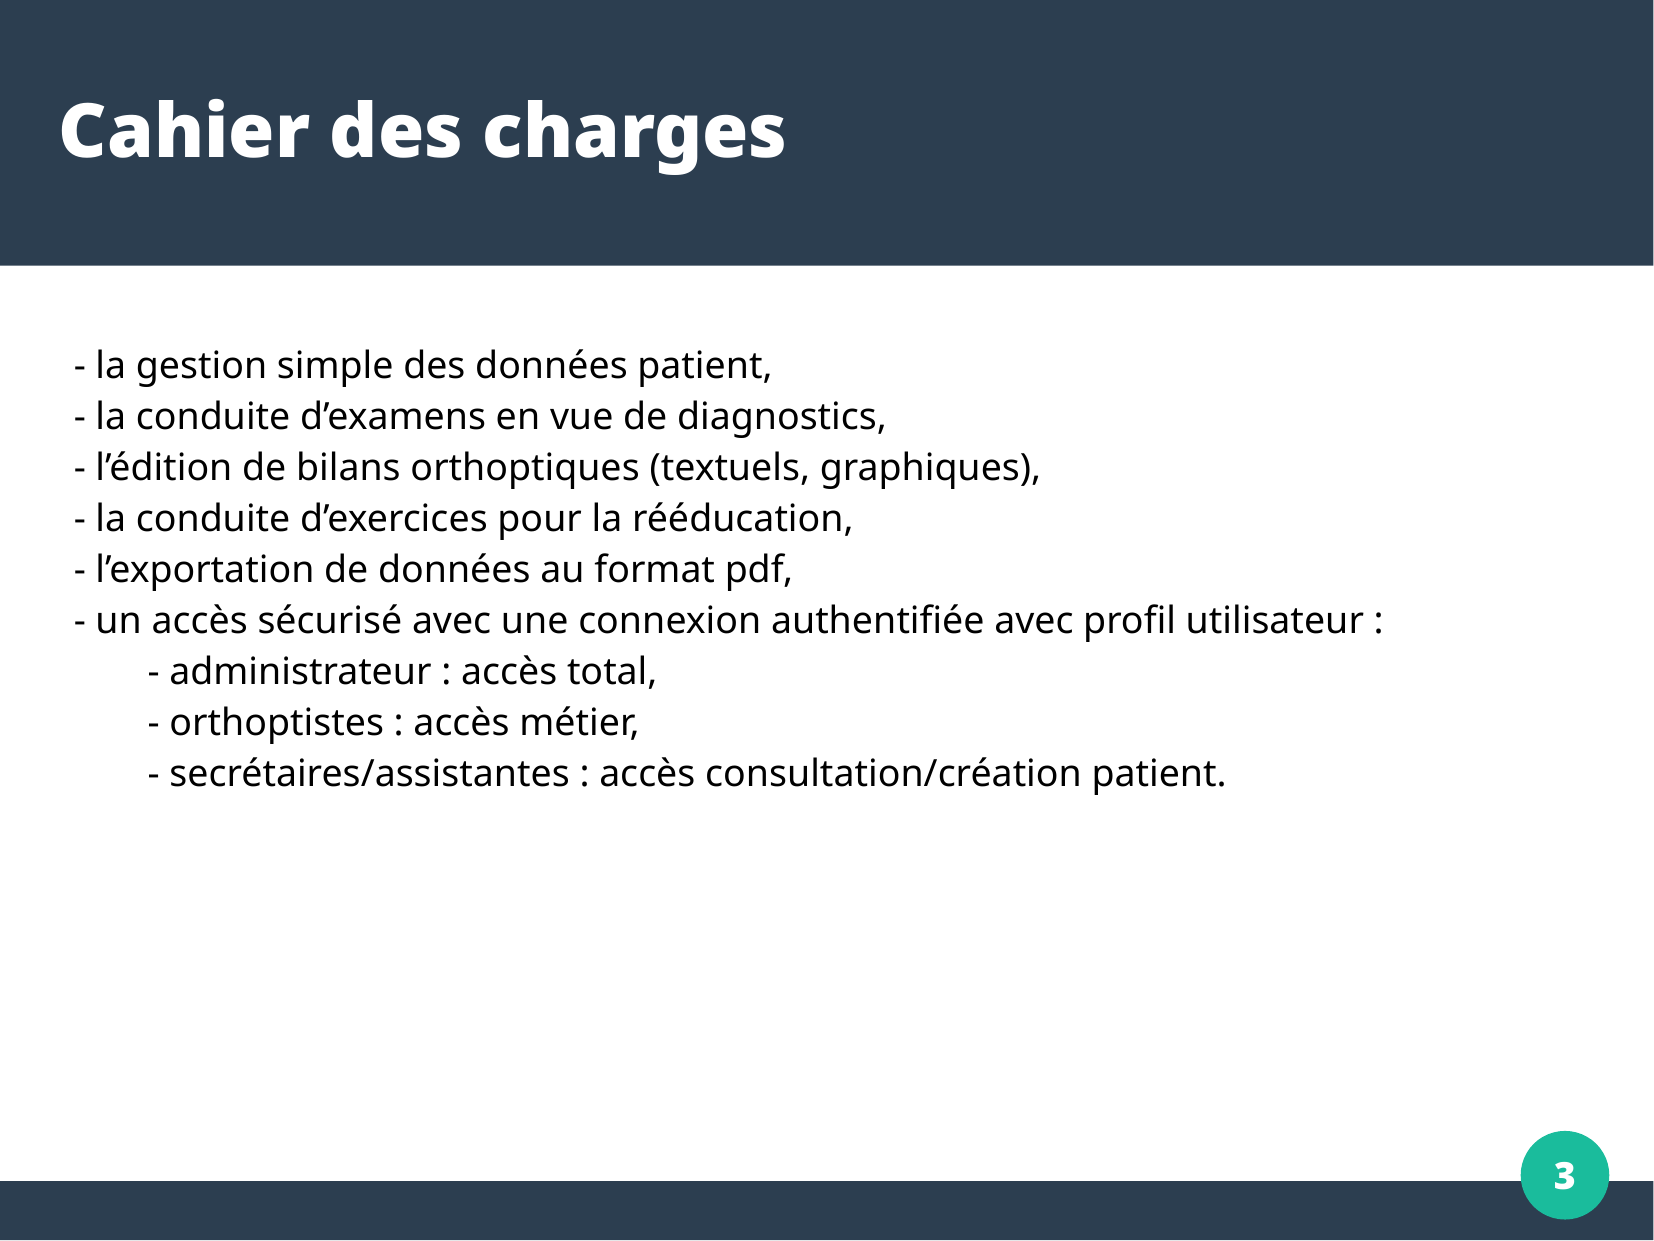

# Cahier des charges
- la gestion simple des données patient,
- la conduite d’examens en vue de diagnostics,
- l’édition de bilans orthoptiques (textuels, graphiques),
- la conduite d’exercices pour la rééducation,
- l’exportation de données au format pdf,
- un accès sécurisé avec une connexion authentifiée avec profil utilisateur :
	- administrateur : accès total,
	- orthoptistes : accès métier,
	- secrétaires/assistantes : accès consultation/création patient.
3